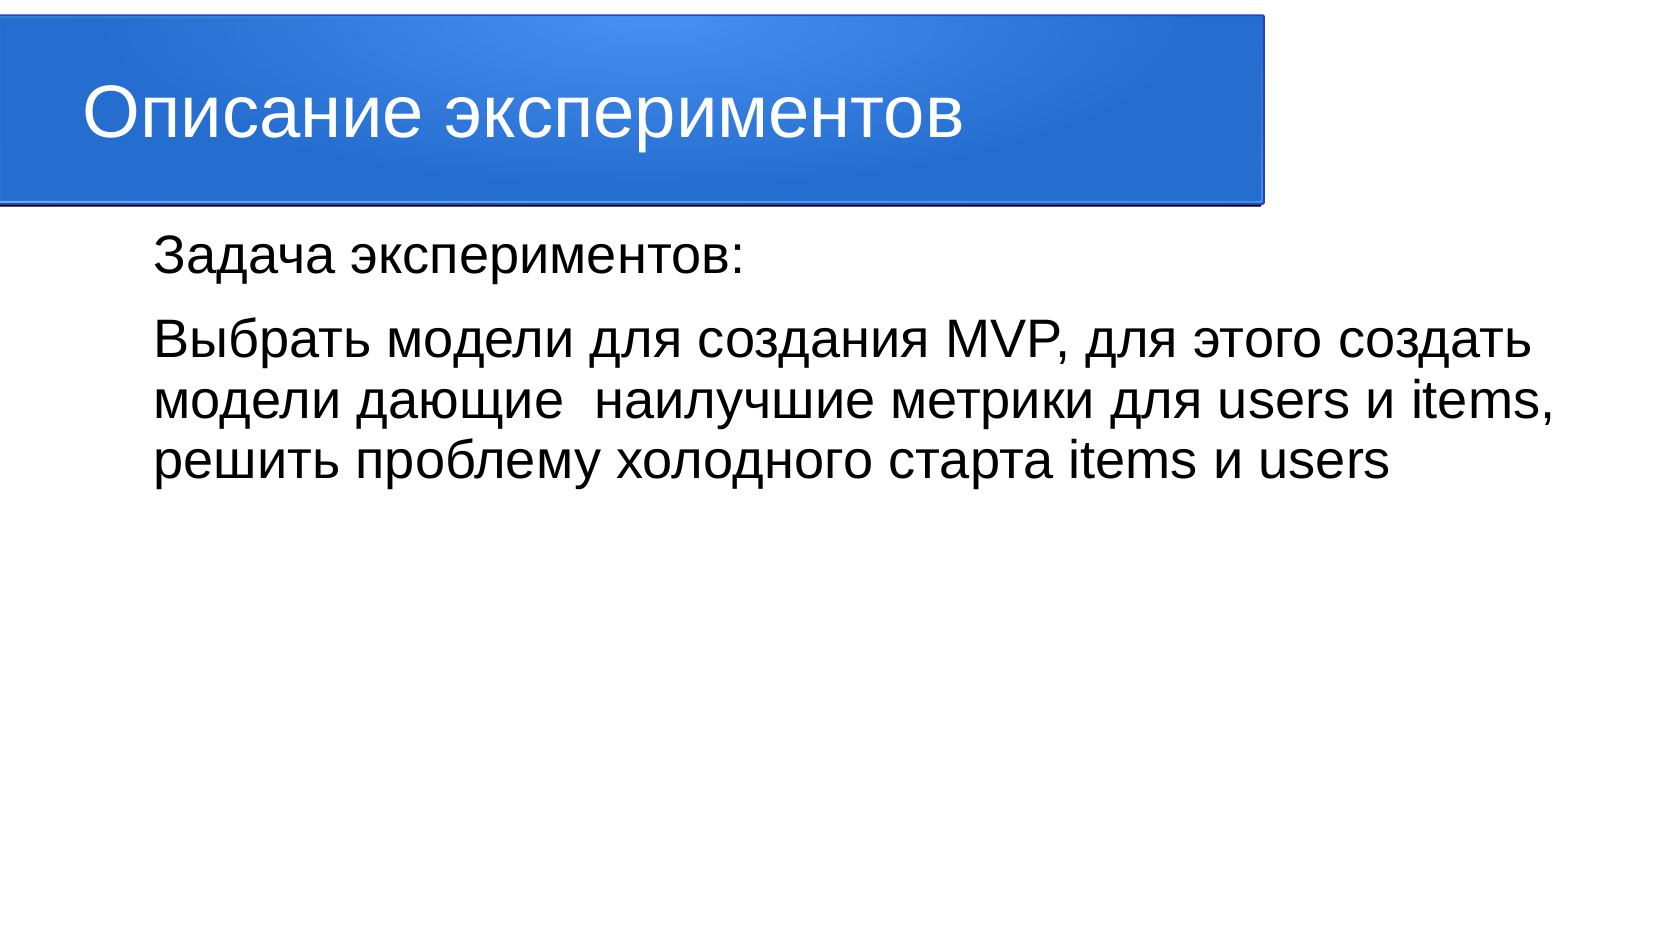

# Описание экспериментов
Задача экспериментов:
Выбрать модели для создания MVP, для этого создать модели дающие наилучшие метрики для users и items, решить проблему холодного старта items и users